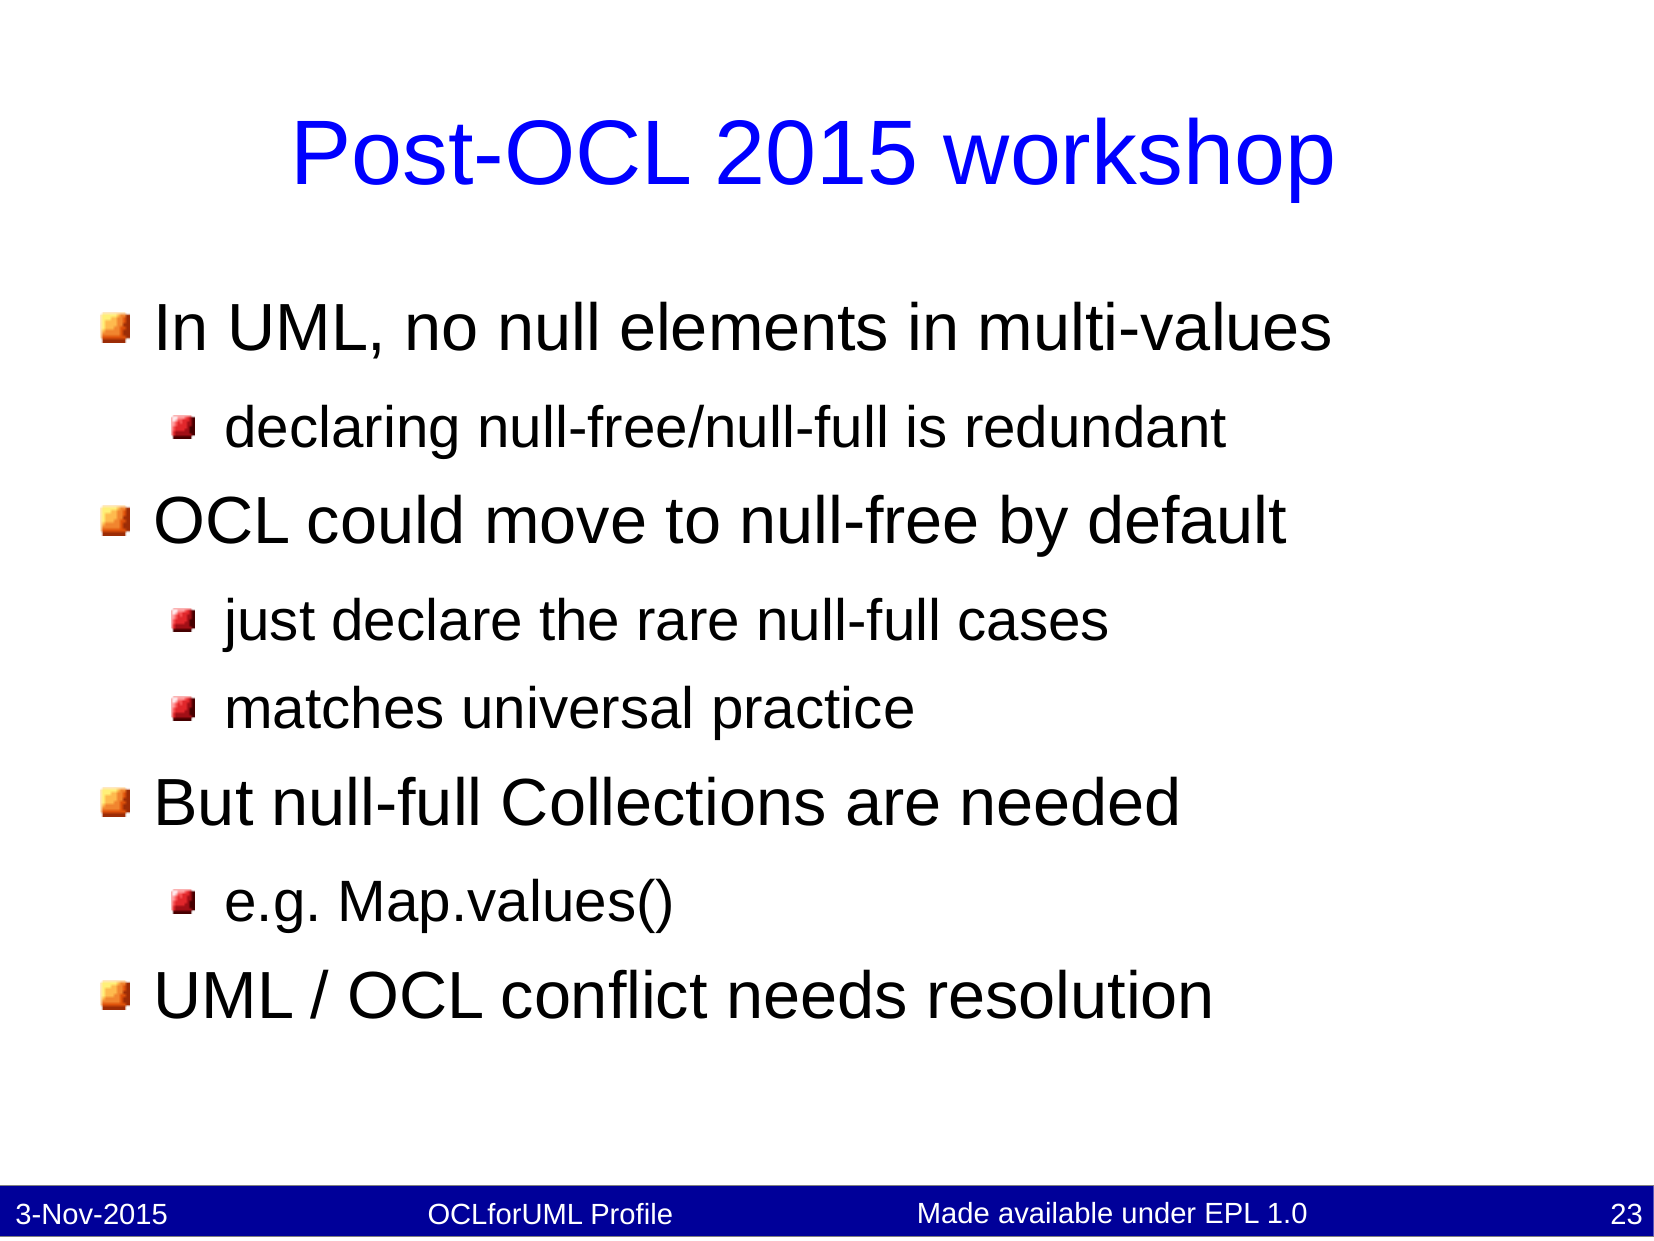

# Post-OCL 2015 workshop
In UML, no null elements in multi-values
declaring null-free/null-full is redundant
OCL could move to null-free by default
just declare the rare null-full cases
matches universal practice
But null-full Collections are needed
e.g. Map.values()
UML / OCL conflict needs resolution
3-Nov-2015
OCLforUML Profile
23